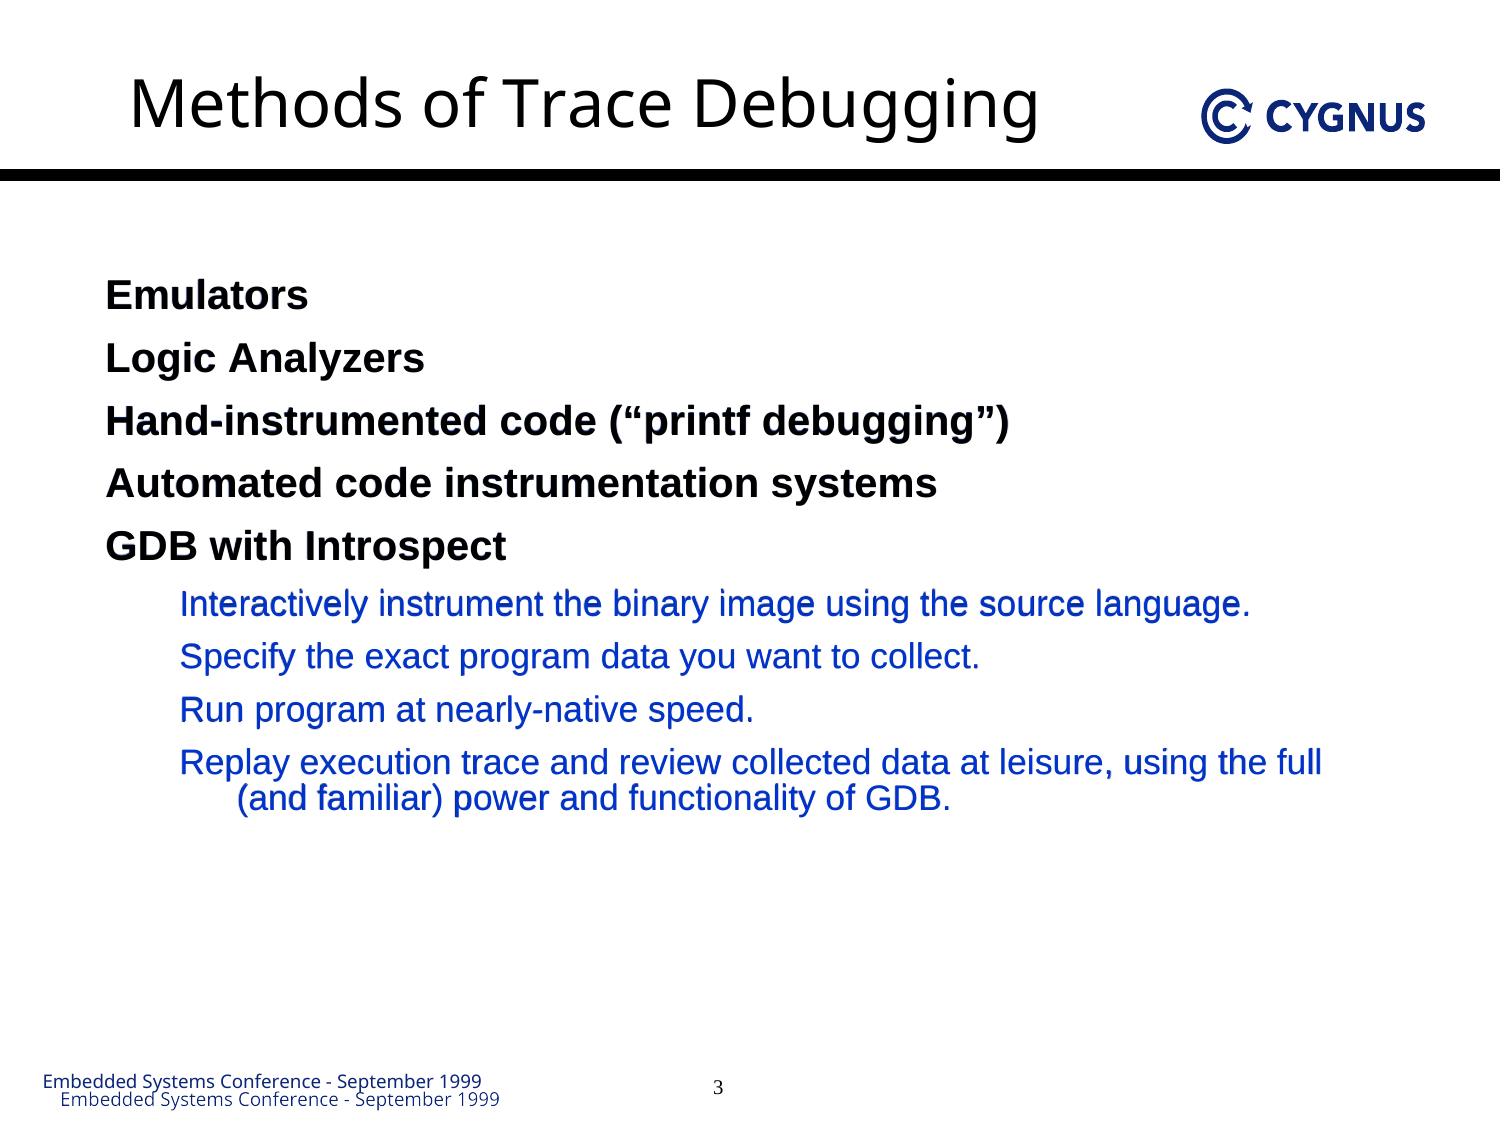

# Methods of Trace Debugging
Emulators
Logic Analyzers
Hand-instrumented code (“printf debugging”)
Automated code instrumentation systems
GDB with Introspect
Interactively instrument the binary image using the source language.
Specify the exact program data you want to collect.
Run program at nearly-native speed.
Replay execution trace and review collected data at leisure, using the full (and familiar) power and functionality of GDB.
3